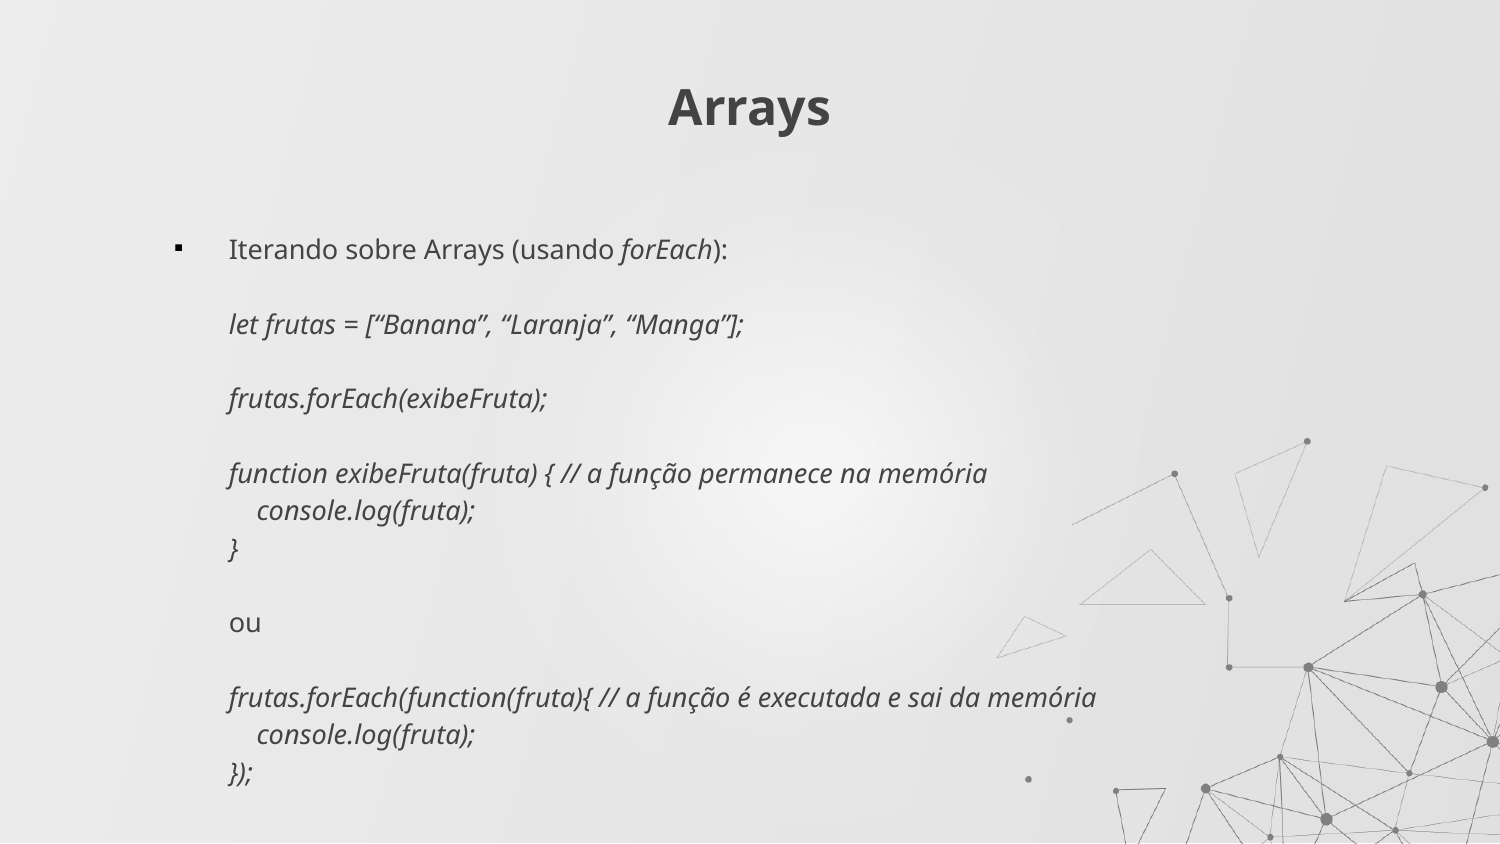

Arrays
# Iterando sobre Arrays (usando forEach):
let frutas = [“Banana”, “Laranja”, “Manga”];
frutas.forEach(exibeFruta);
function exibeFruta(fruta) { // a função permanece na memória
 console.log(fruta);
}
ou
frutas.forEach(function(fruta){ // a função é executada e sai da memória
 console.log(fruta);
});